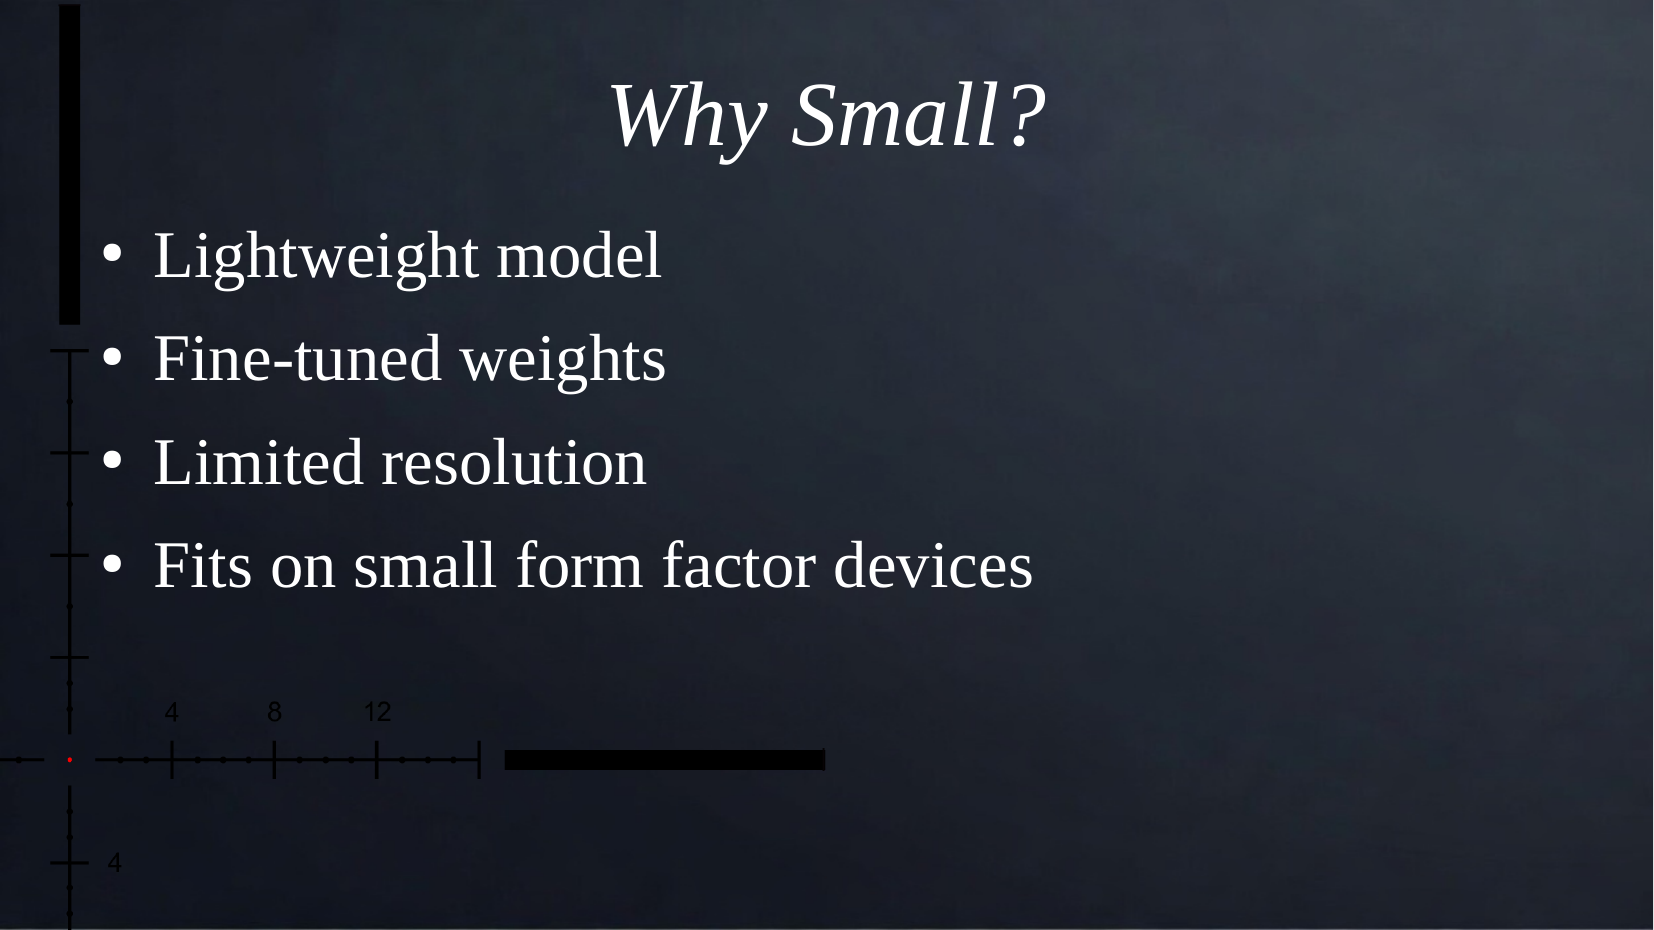

# Why Small?
Lightweight model
Fine-tuned weights
Limited resolution
Fits on small form factor devices